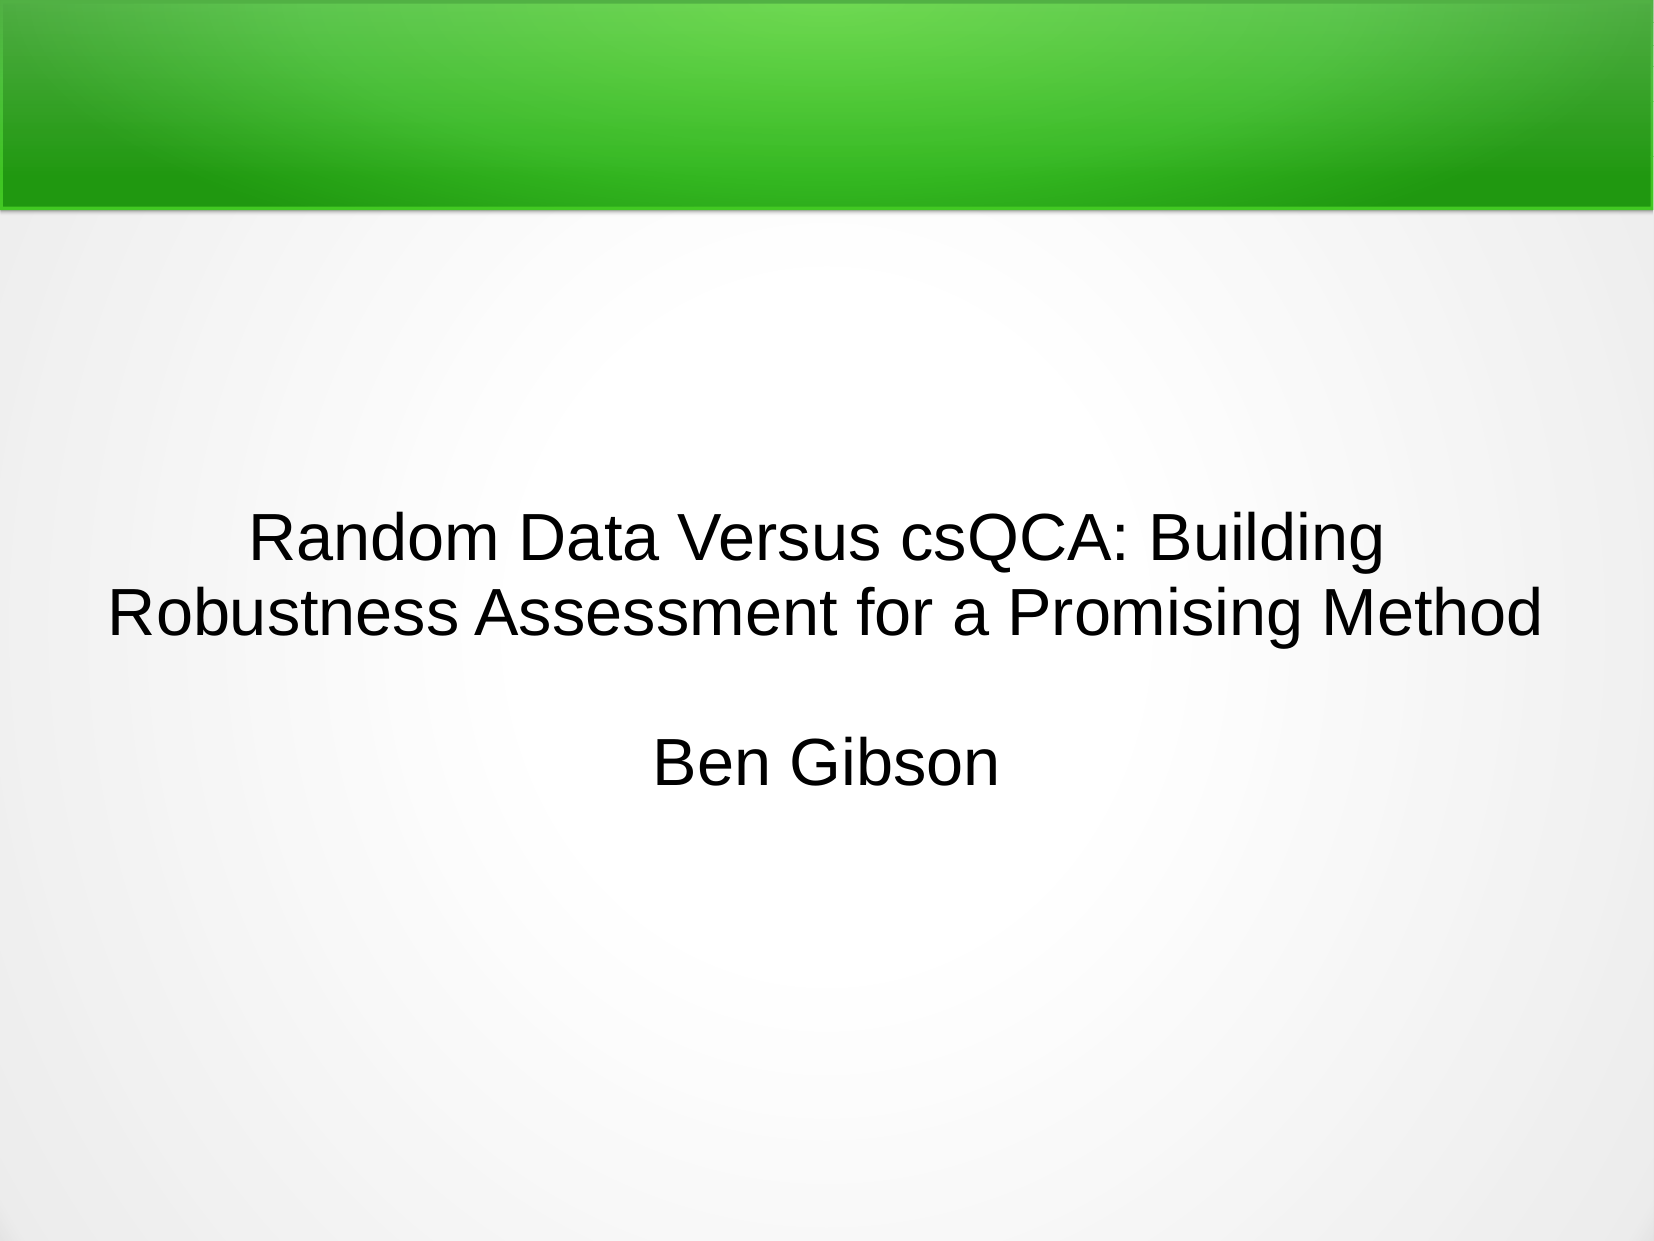

#
Random Data Versus csQCA: Building Robustness Assessment for a Promising Method
Ben Gibson